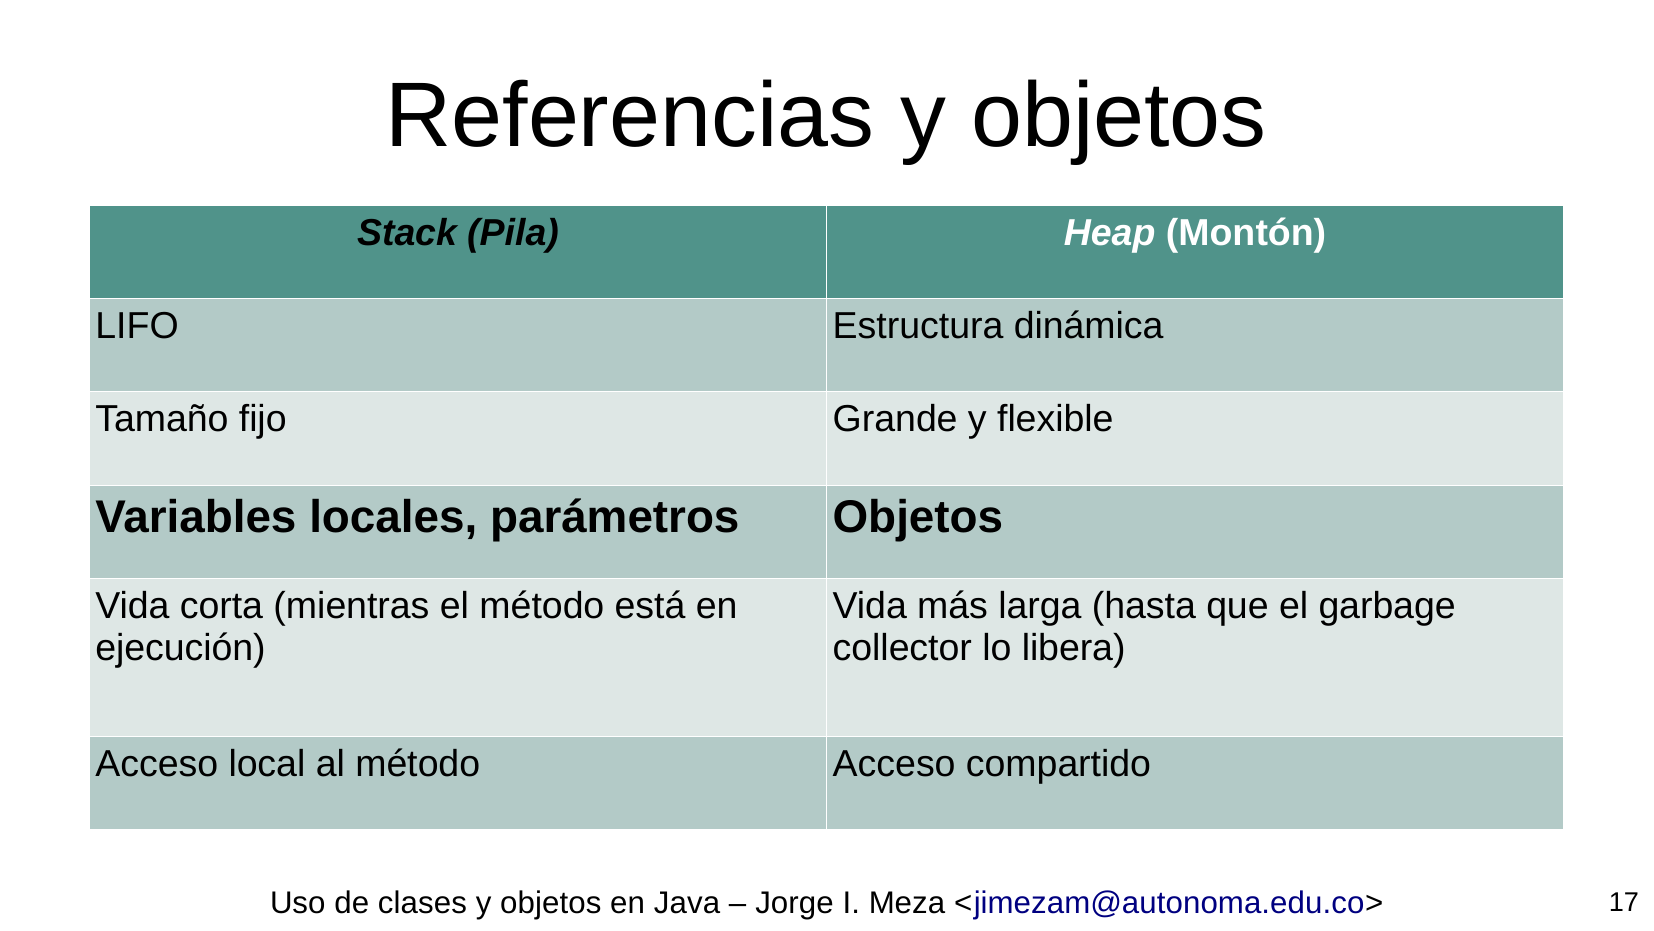

# Referencias y objetos
| Stack (Pila) | Heap (Montón) |
| --- | --- |
| LIFO | Estructura dinámica |
| Tamaño fijo | Grande y flexible |
| Variables locales, parámetros | Objetos |
| Vida corta (mientras el método está en ejecución) | Vida más larga (hasta que el garbage collector lo libera) |
| Acceso local al método | Acceso compartido |